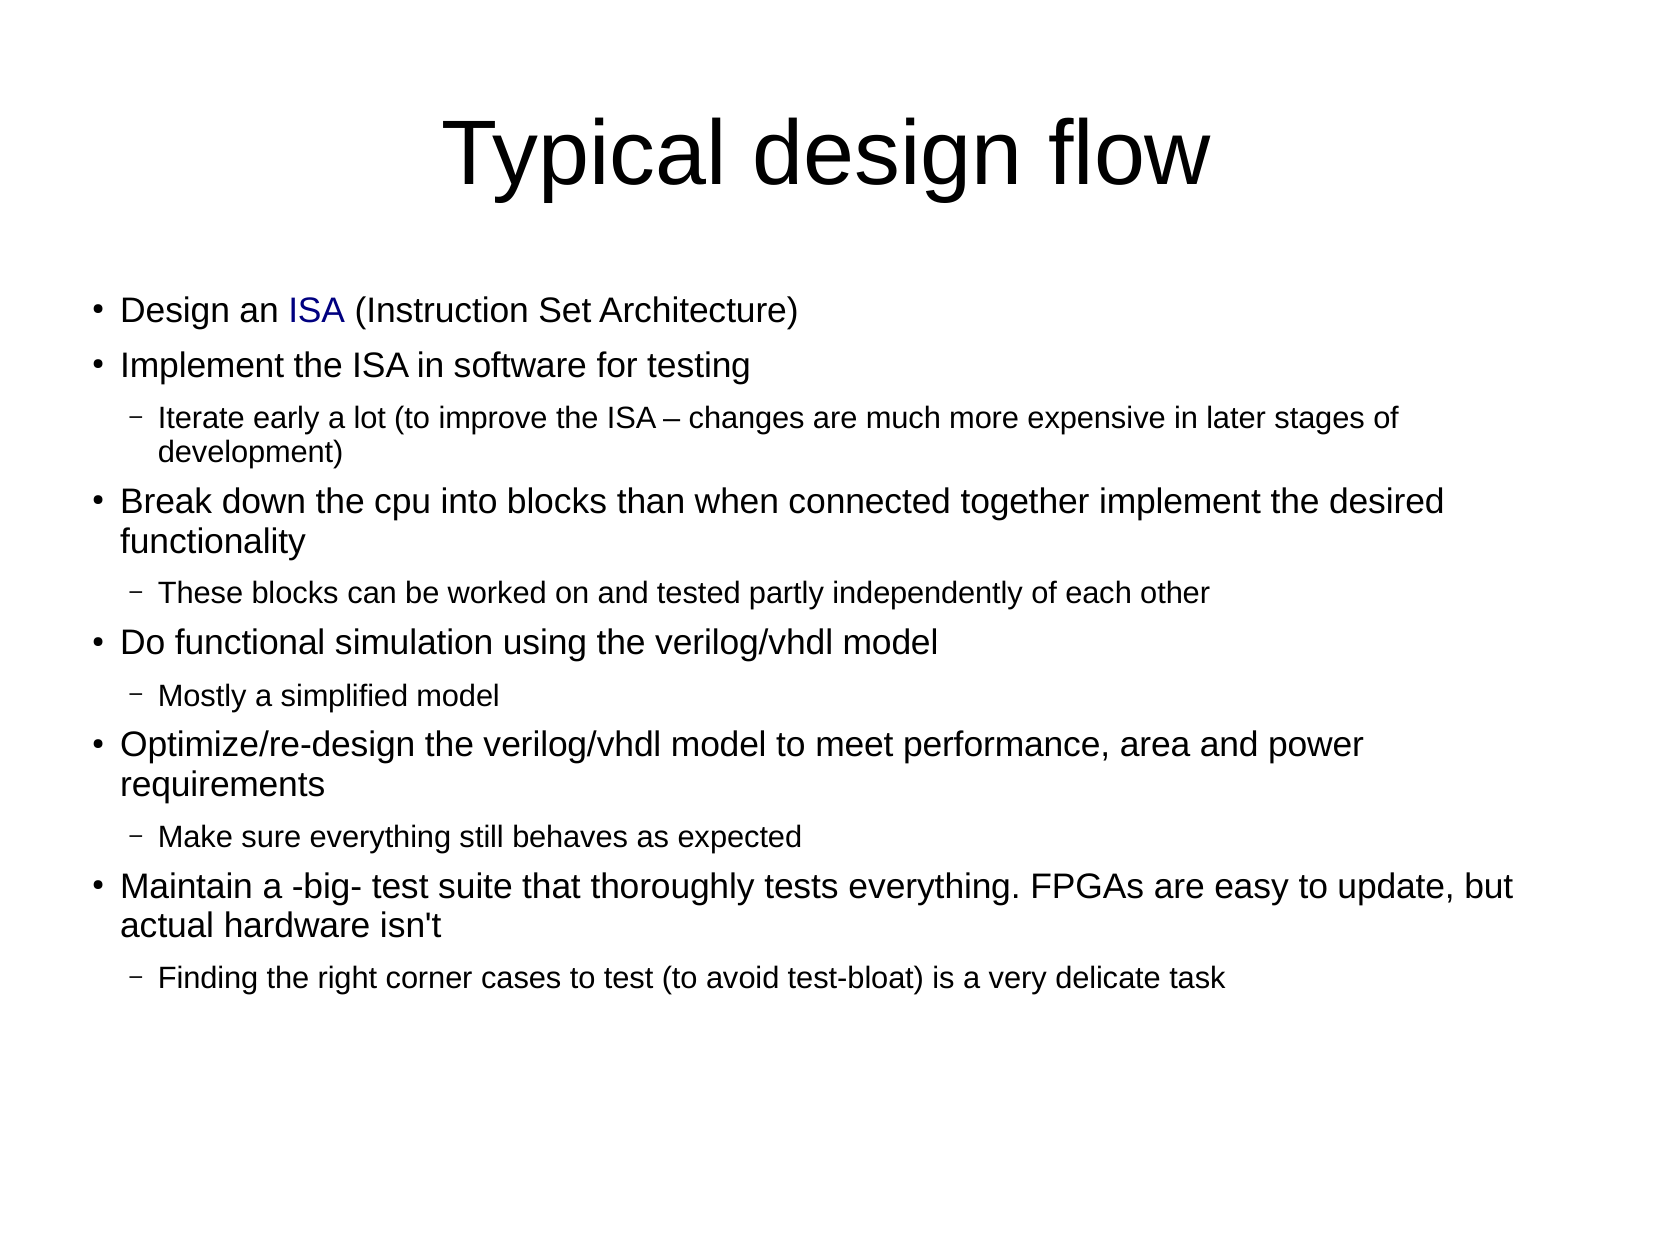

# Typical design flow
Design an ISA (Instruction Set Architecture)
Implement the ISA in software for testing
Iterate early a lot (to improve the ISA – changes are much more expensive in later stages of development)
Break down the cpu into blocks than when connected together implement the desired functionality
These blocks can be worked on and tested partly independently of each other
Do functional simulation using the verilog/vhdl model
Mostly a simplified model
Optimize/re-design the verilog/vhdl model to meet performance, area and power requirements
Make sure everything still behaves as expected
Maintain a -big- test suite that thoroughly tests everything. FPGAs are easy to update, but actual hardware isn't
Finding the right corner cases to test (to avoid test-bloat) is a very delicate task